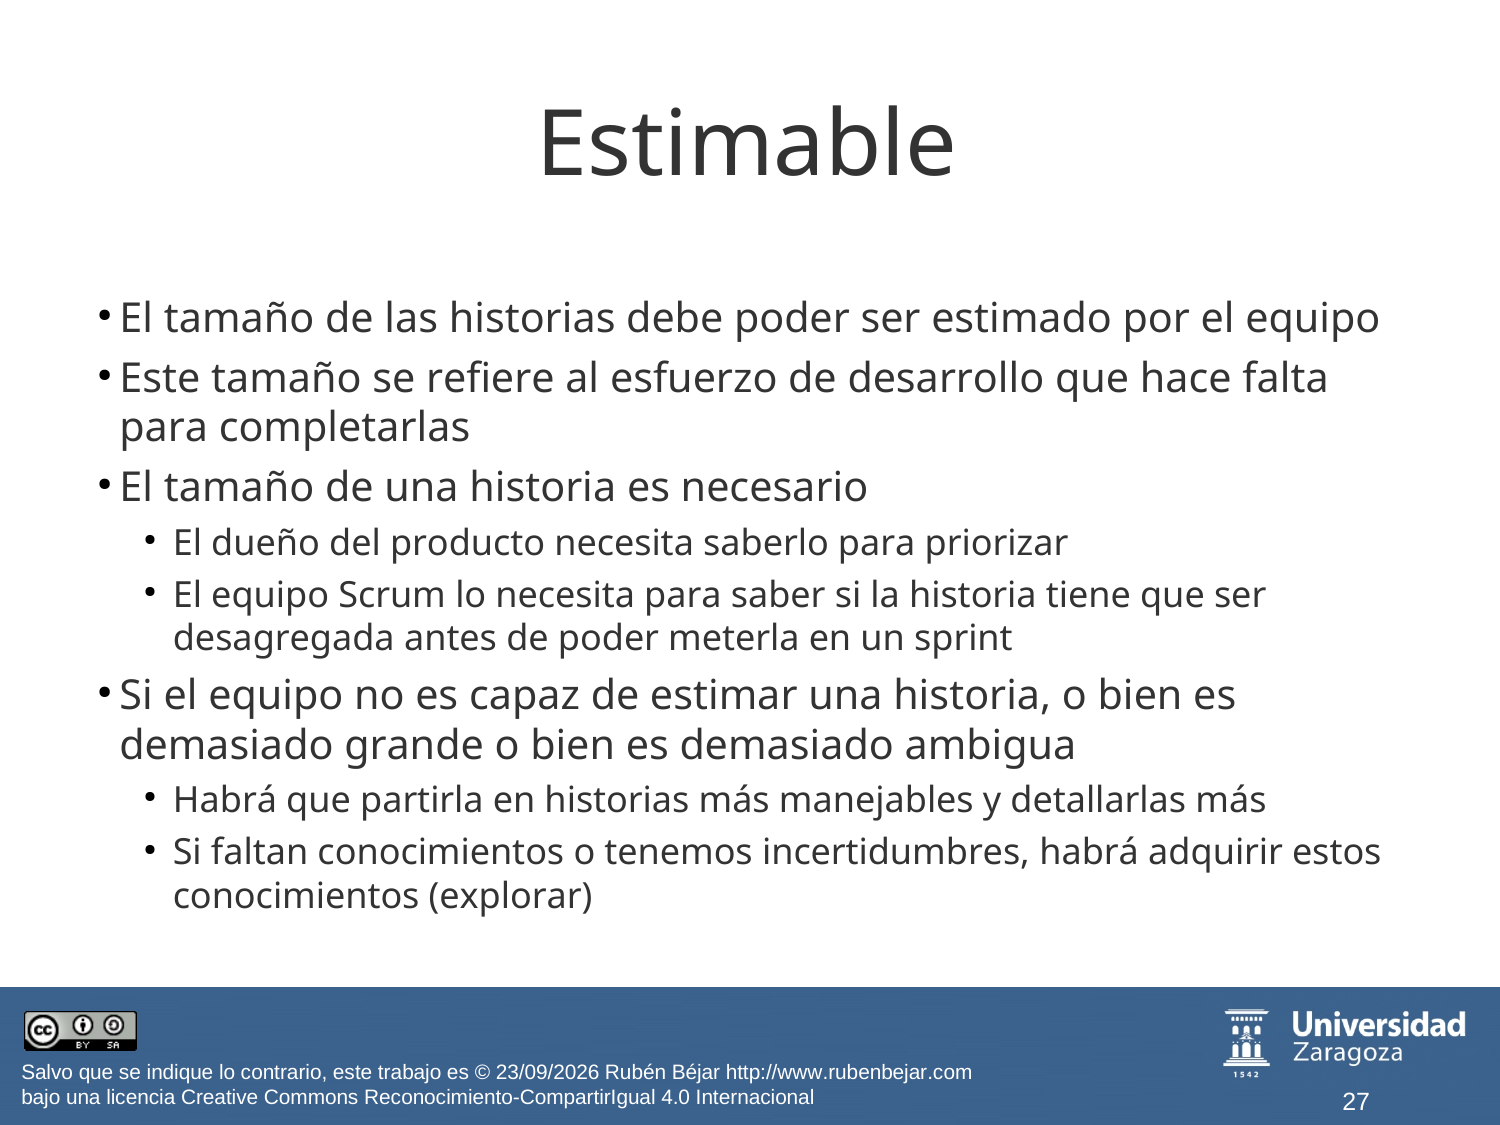

# Estimable
El tamaño de las historias debe poder ser estimado por el equipo
Este tamaño se refiere al esfuerzo de desarrollo que hace falta para completarlas
El tamaño de una historia es necesario
El dueño del producto necesita saberlo para priorizar
El equipo Scrum lo necesita para saber si la historia tiene que ser desagregada antes de poder meterla en un sprint
Si el equipo no es capaz de estimar una historia, o bien es demasiado grande o bien es demasiado ambigua
Habrá que partirla en historias más manejables y detallarlas más
Si faltan conocimientos o tenemos incertidumbres, habrá adquirir estos conocimientos (explorar)